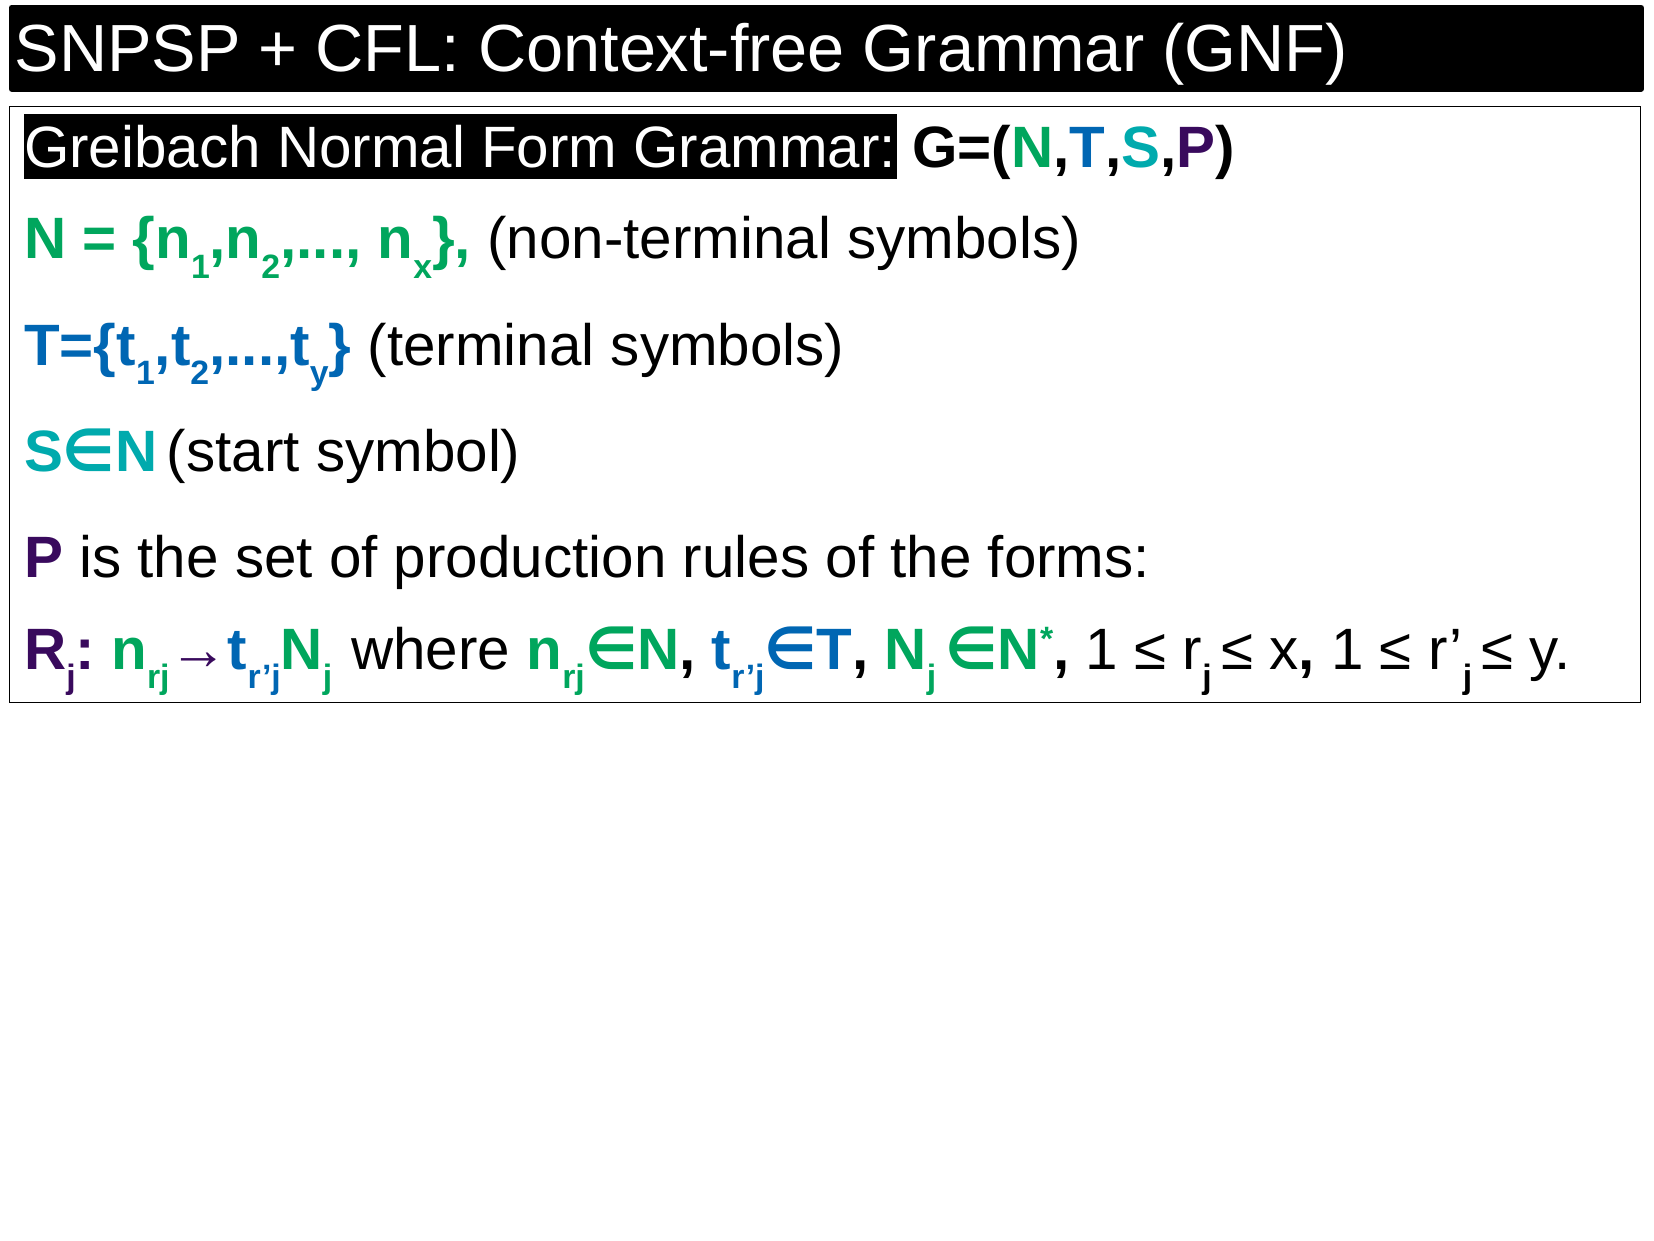

# SNPSP + CFL: Context-free Grammar (GNF)
Greibach Normal Form Grammar: G=(N,T,S,P)
N = {n1,n2,..., nx}, (non-terminal symbols)
T={t1,t2,...,ty} (terminal symbols)
S∈N (start symbol)
P is the set of production rules of the forms:
Rj: nrj→tr’jNj where nrj∈N, tr’j∈T, Nj ∈N*, 1 ≤ rj ≤ x, 1 ≤ r’j ≤ y.